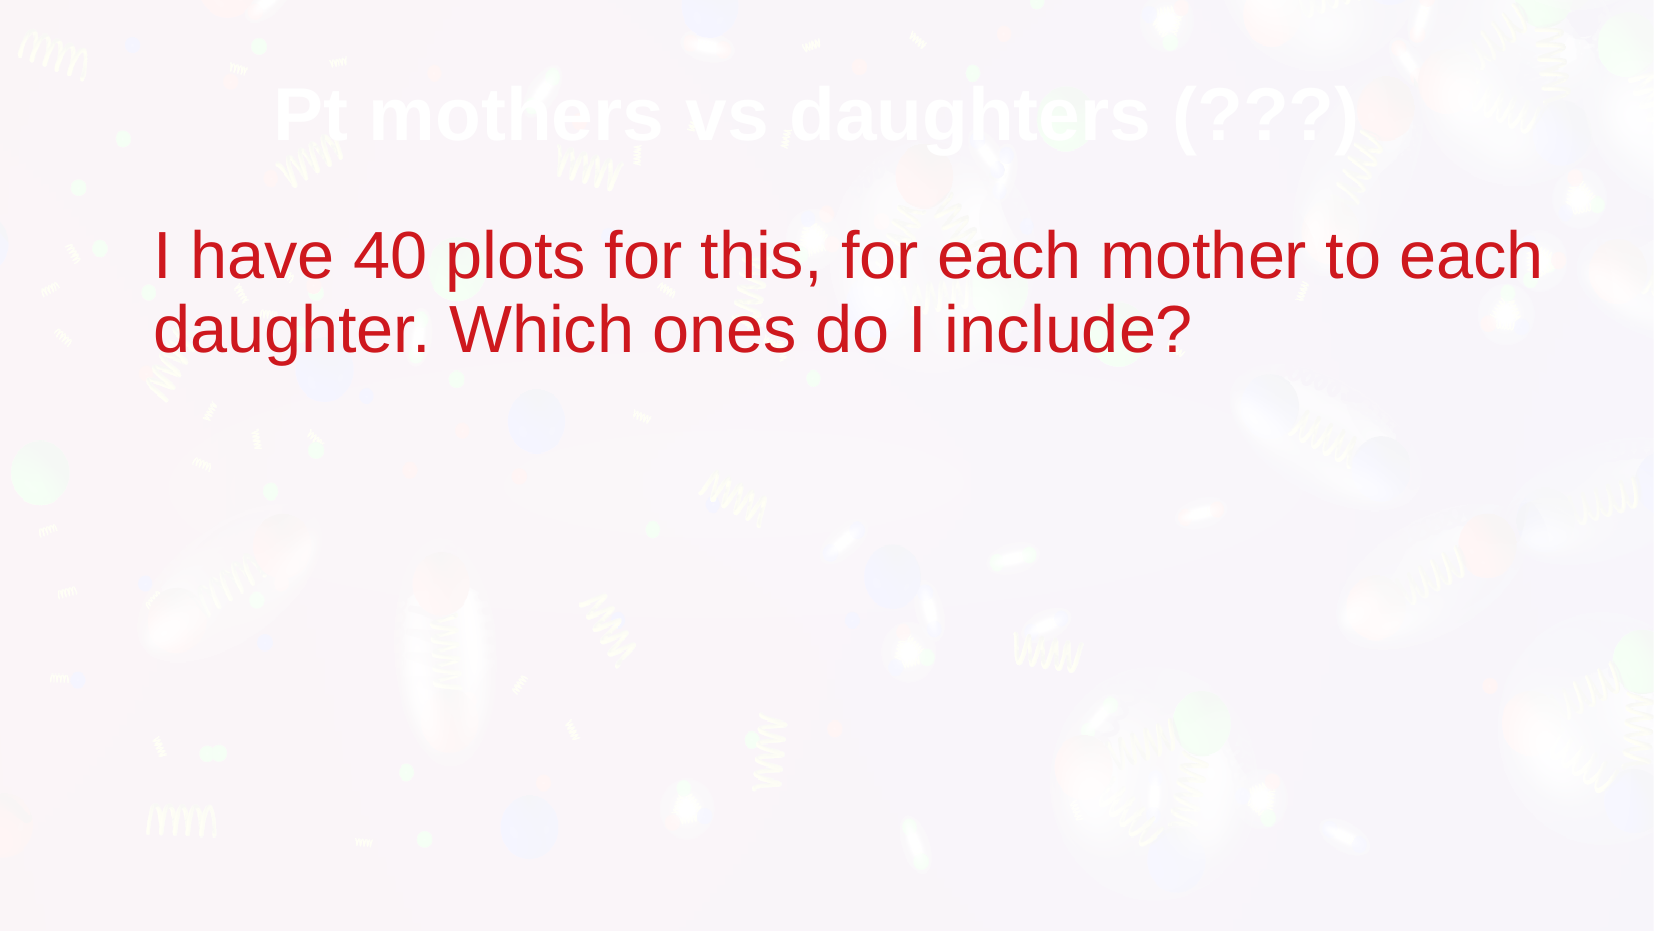

# Pt mothers vs daughters (???)
I have 40 plots for this, for each mother to each daughter. Which ones do I include?